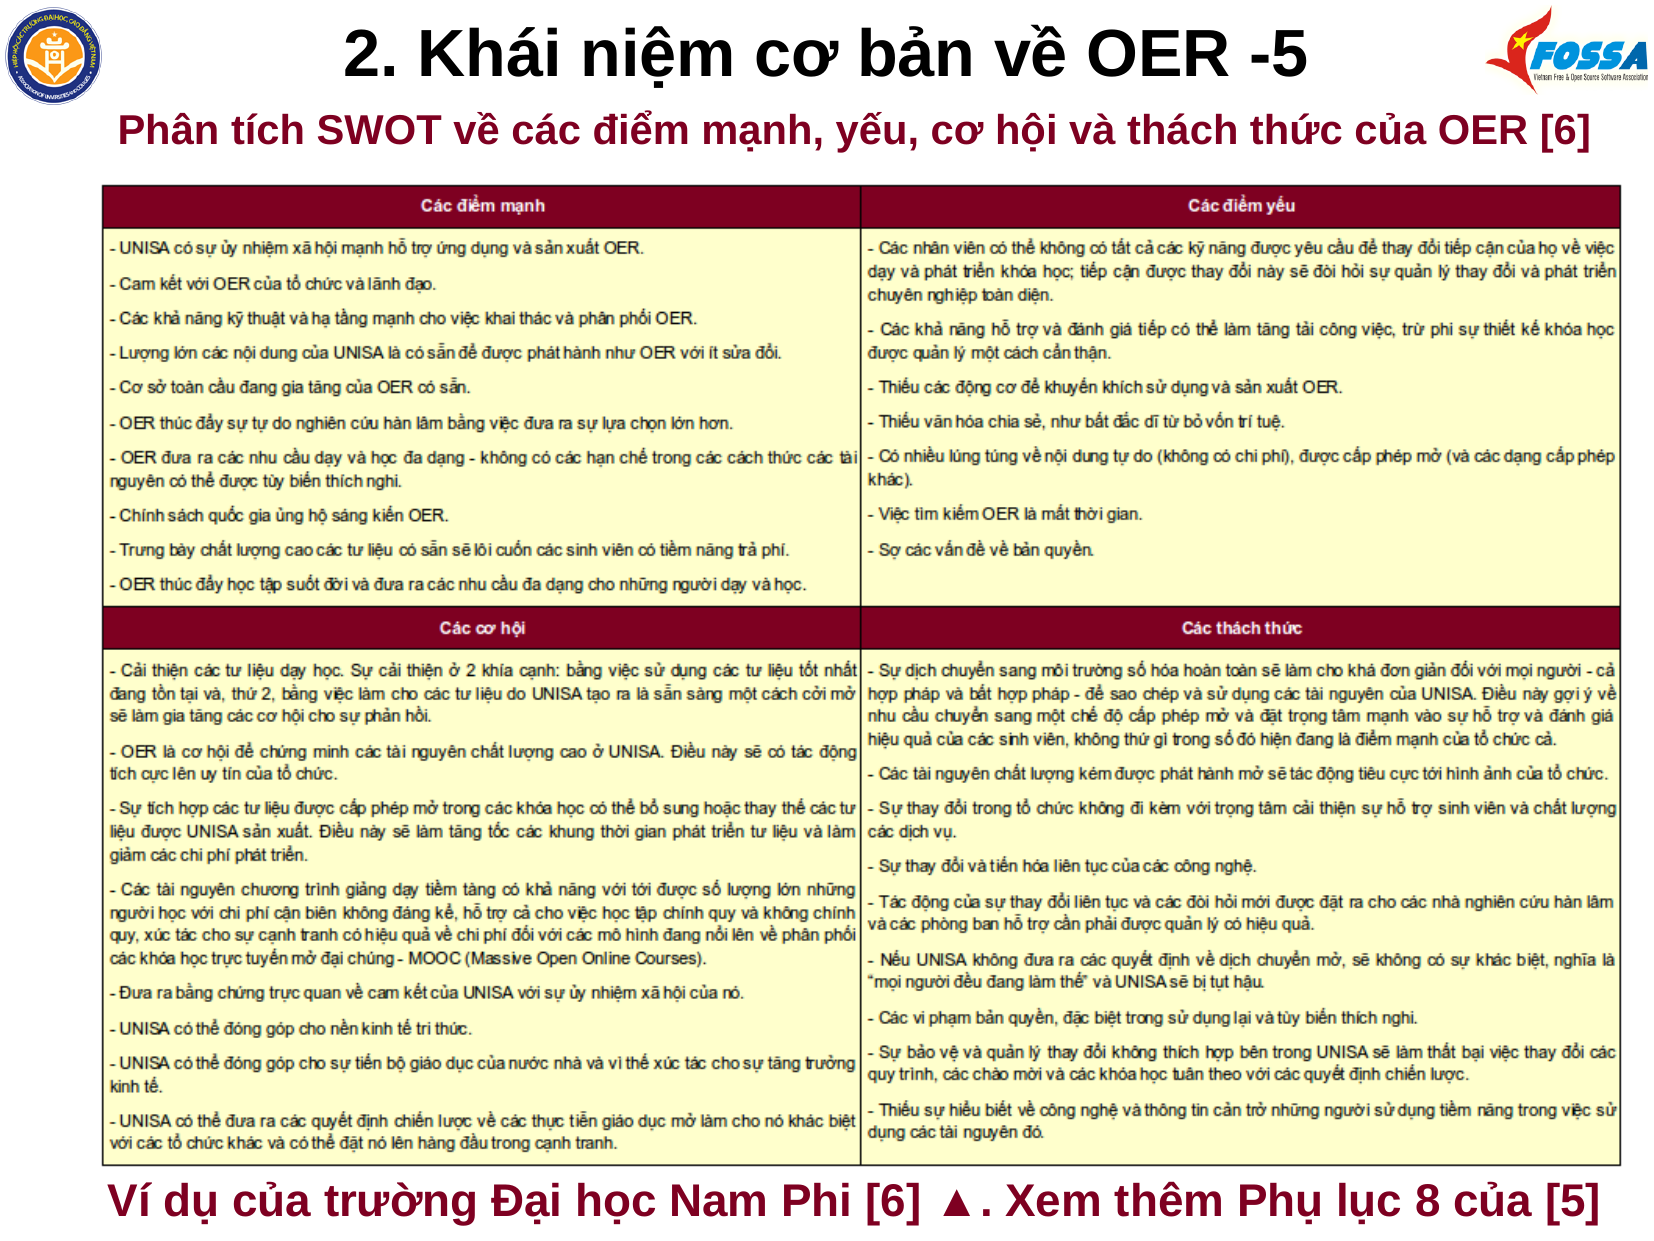

# 2. Khái niệm cơ bản về OER -5
Phân tích SWOT về các điểm mạnh, yếu, cơ hội và thách thức của OER [6]
Ví dụ của trường Đại học Nam Phi [6] ▲. Xem thêm Phụ lục 8 của [5]